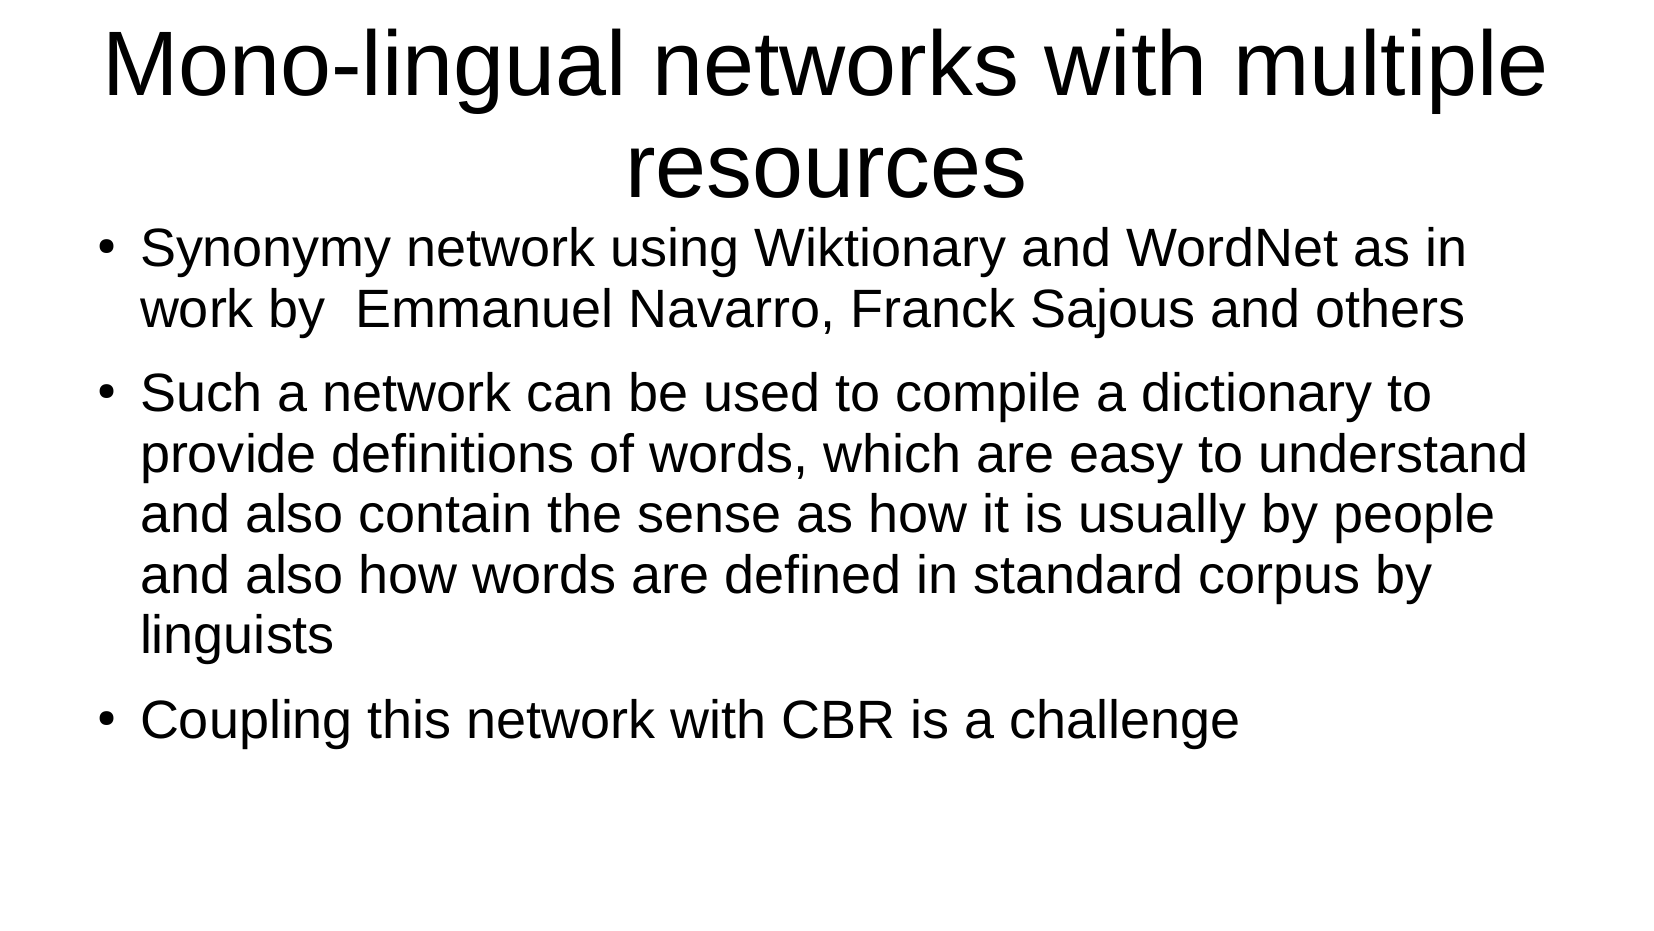

# Mono-lingual networks with multiple resources
Synonymy network using Wiktionary and WordNet as in work by Emmanuel Navarro, Franck Sajous and others
Such a network can be used to compile a dictionary to provide definitions of words, which are easy to understand and also contain the sense as how it is usually by people and also how words are defined in standard corpus by linguists
Coupling this network with CBR is a challenge